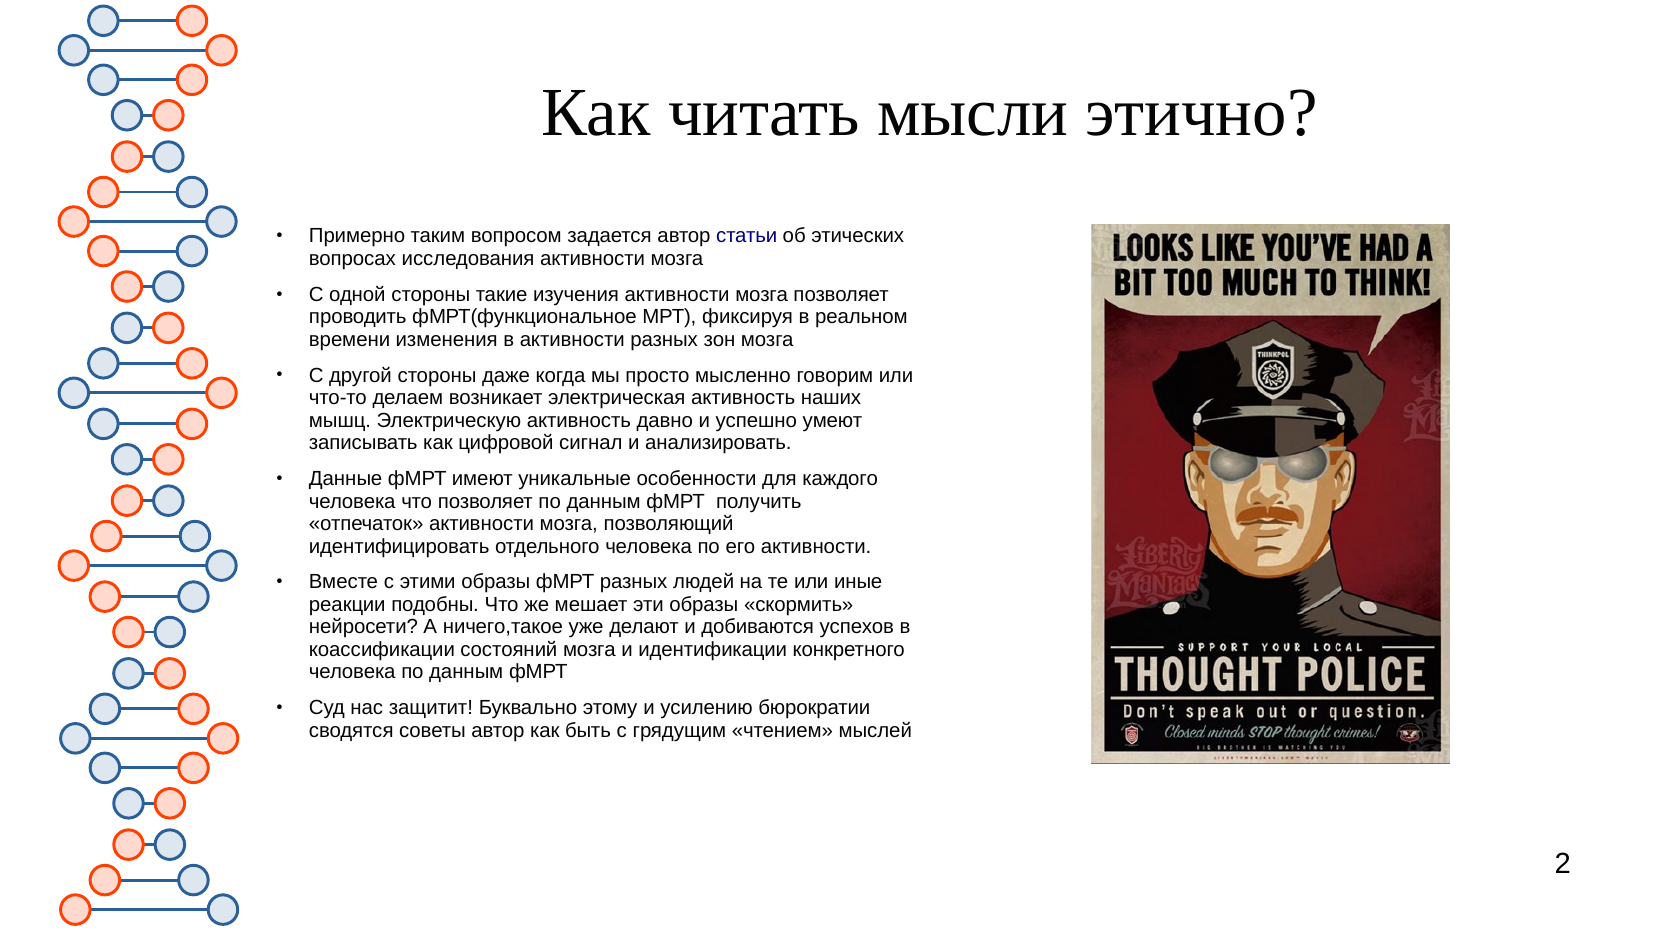

# Как читать мысли этично?
Примерно таким вопросом задается автор статьи об этических вопросах исследования активности мозга
С одной стороны такие изучения активности мозга позволяет проводить фМРТ(функциональное МРТ), фиксируя в реальном времени изменения в активности разных зон мозга
С другой стороны даже когда мы просто мысленно говорим или что-то делаем возникает электрическая активность наших мышц. Электрическую активность давно и успешно умеют записывать как цифровой сигнал и анализировать.
Данные фМРТ имеют уникальные особенности для каждого человека что позволяет по данным фМРТ получить «отпечаток» активности мозга, позволяющий идентифицировать отдельного человека по его активности.
Вместе с этими образы фМРТ разных людей на те или иные реакции подобны. Что же мешает эти образы «скормить» нейросети? А ничего,такое уже делают и добиваются успехов в коассификации состояний мозга и идентификации конкретного человека по данным фМРТ
Суд нас защитит! Буквально этому и усилению бюрократии сводятся советы автор как быть с грядущим «чтением» мыслей
2